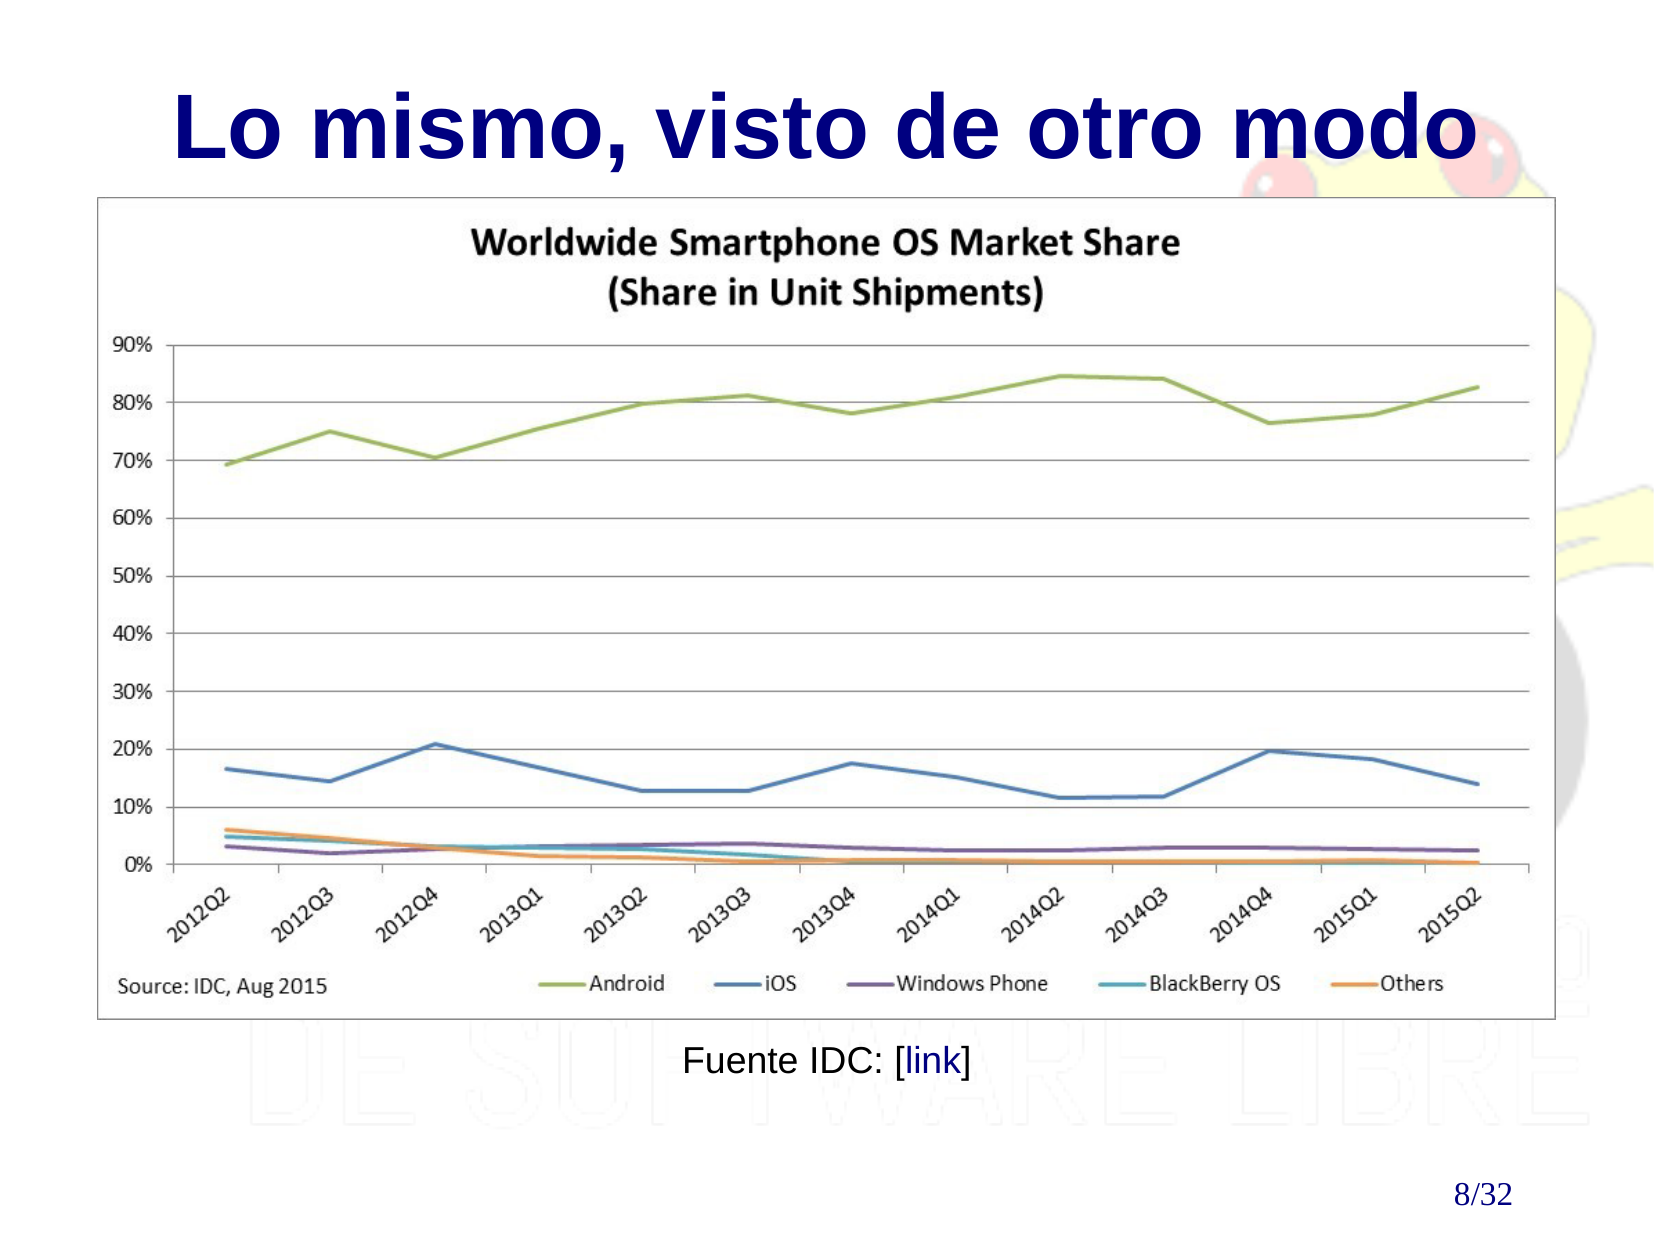

# Lo mismo, visto de otro modo
Fuente IDC: [link]